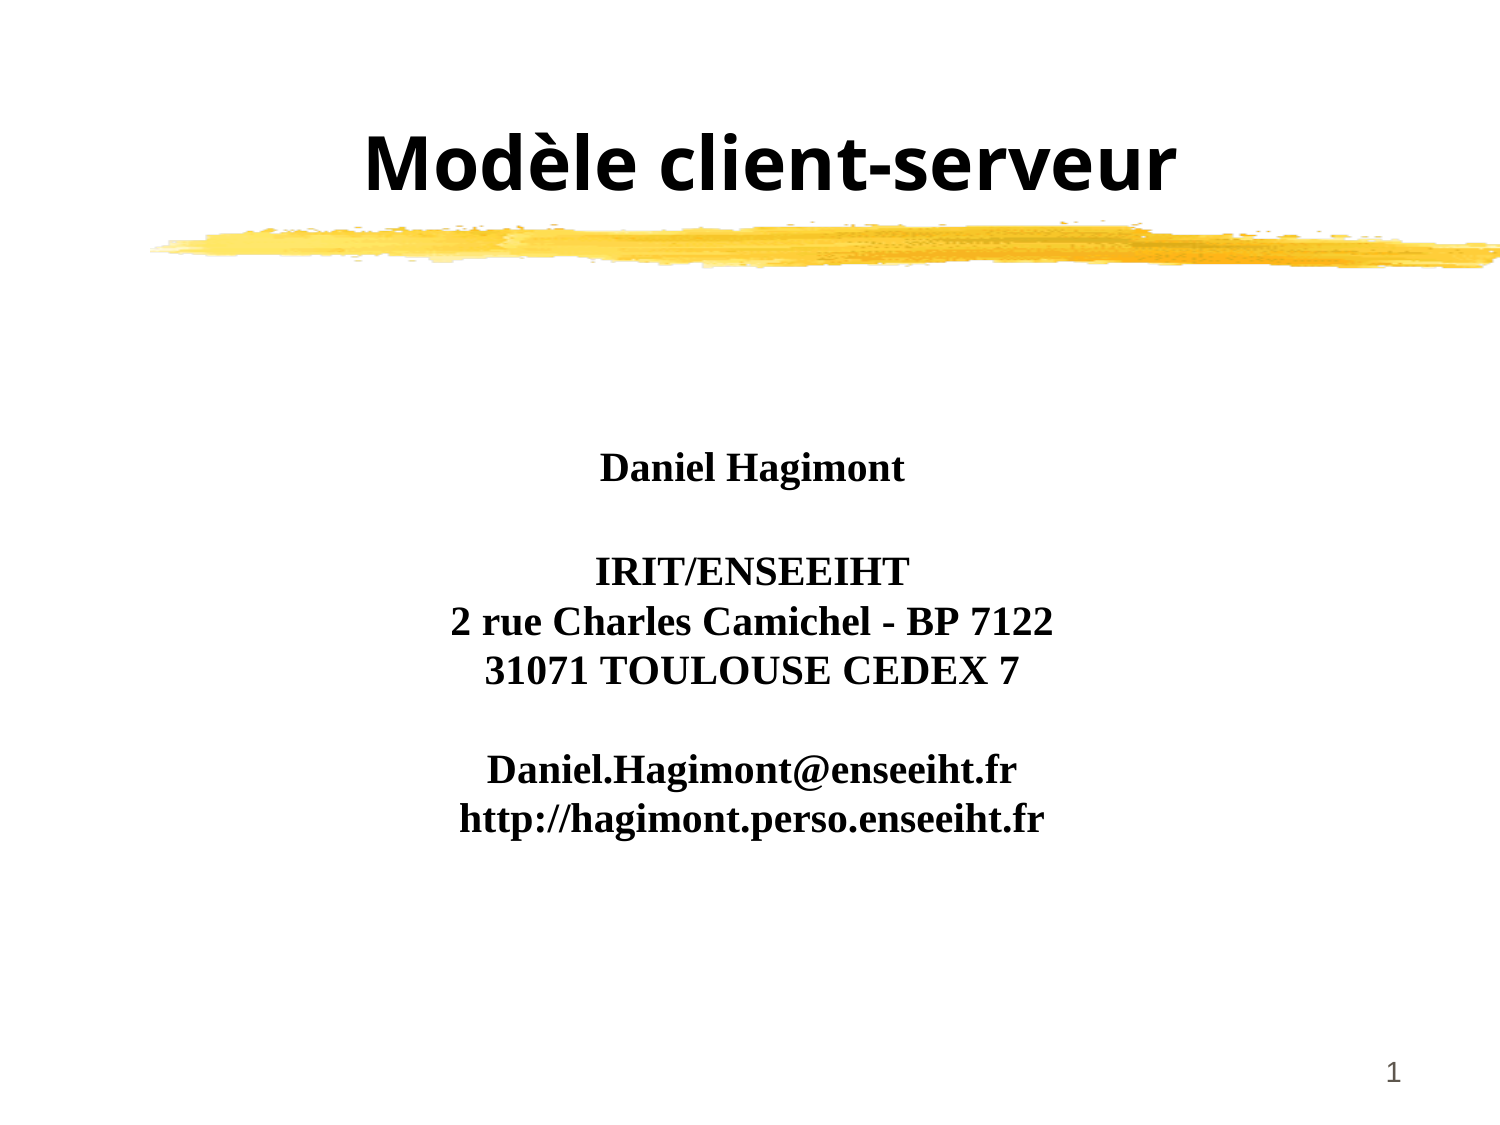

# Modèle client-serveur
Daniel Hagimont
IRIT/ENSEEIHT
2 rue Charles Camichel - BP 7122
31071 TOULOUSE CEDEX 7
Daniel.Hagimont@enseeiht.fr
http://hagimont.perso.enseeiht.fr